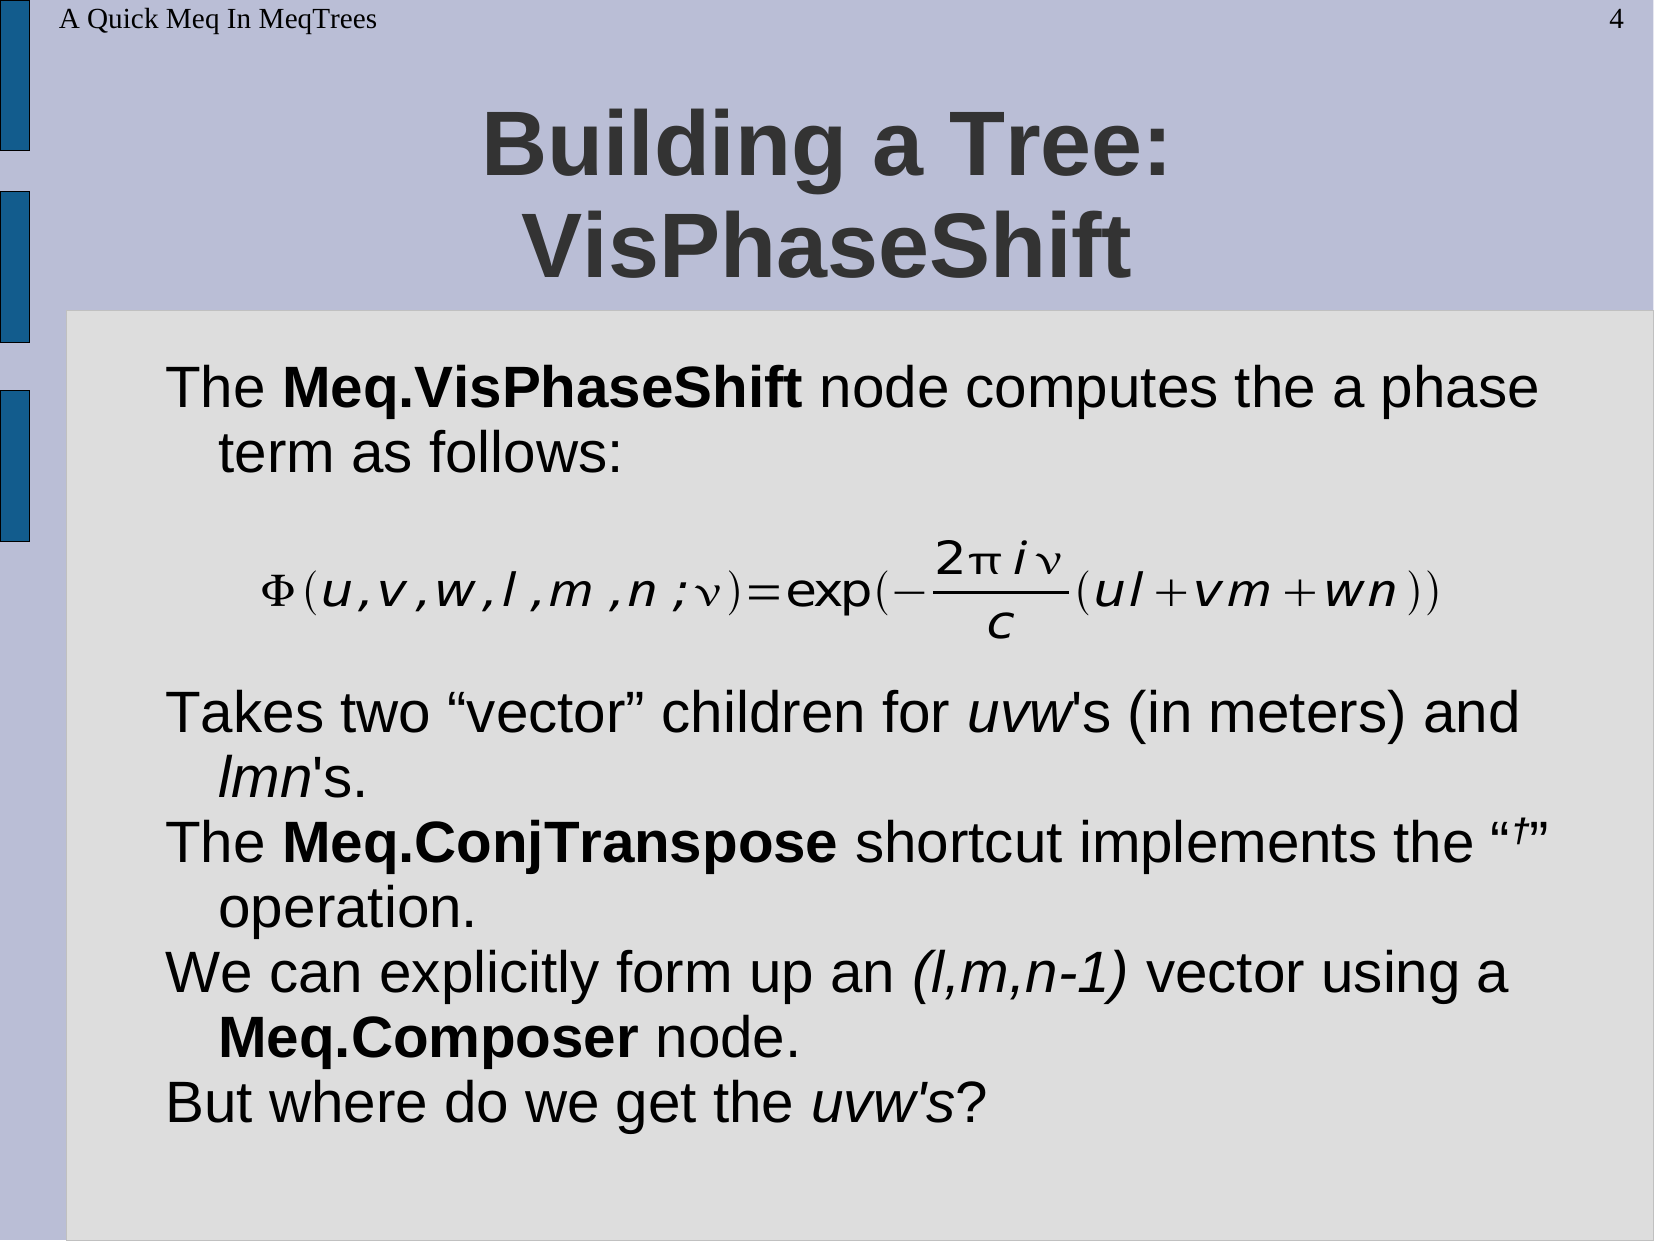

A Quick Meq In MeqTrees
4
# Building a Tree: VisPhaseShift
The Meq.VisPhaseShift node computes the a phase term as follows:
Takes two “vector” children for uvw's (in meters) and lmn's.
The Meq.ConjTranspose shortcut implements the “†” operation.
We can explicitly form up an (l,m,n-1) vector using a Meq.Composer node.
But where do we get the uvw's?